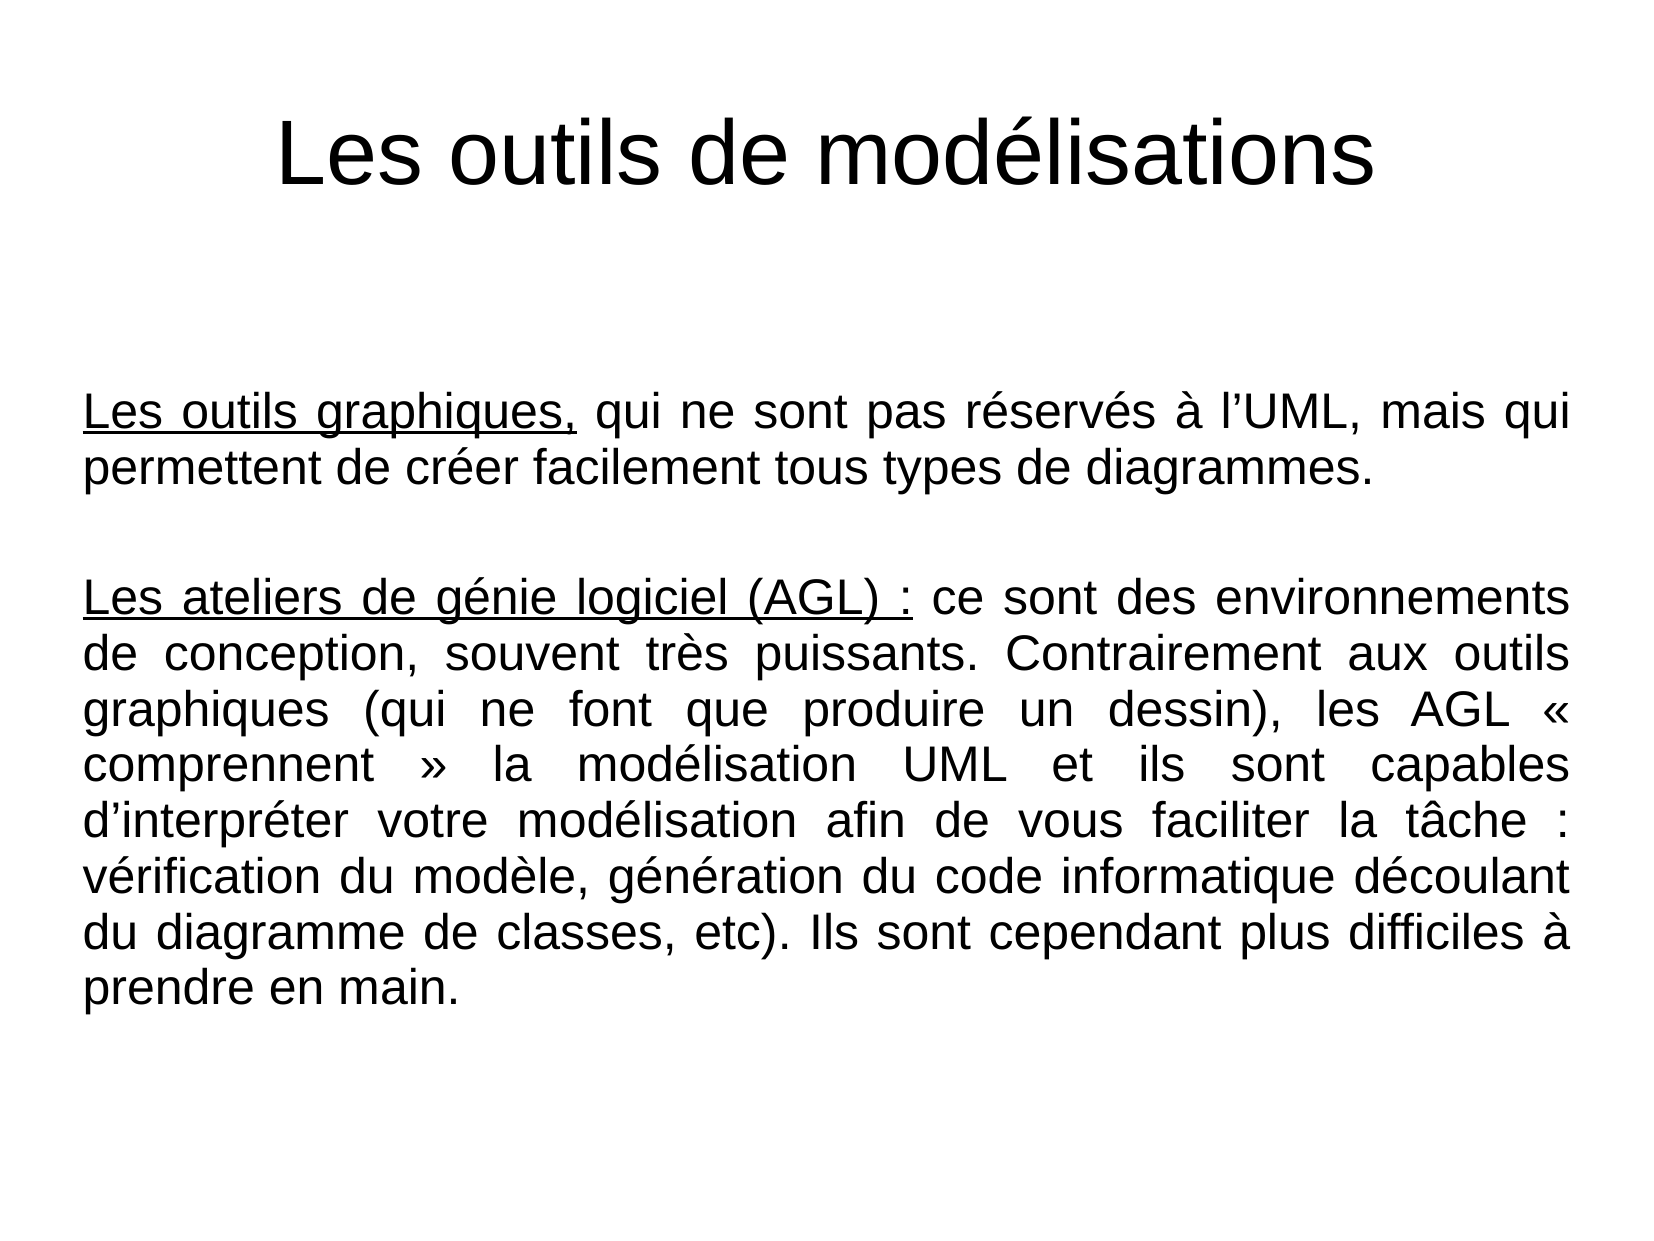

# Les outils de modélisations
Les outils graphiques, qui ne sont pas réservés à l’UML, mais qui permettent de créer facilement tous types de diagrammes.
Les ateliers de génie logiciel (AGL) : ce sont des environnements de conception, souvent très puissants. Contrairement aux outils graphiques (qui ne font que produire un dessin), les AGL « comprennent » la modélisation UML et ils sont capables d’interpréter votre modélisation afin de vous faciliter la tâche : vérification du modèle, génération du code informatique découlant du diagramme de classes, etc). Ils sont cependant plus difficiles à prendre en main.